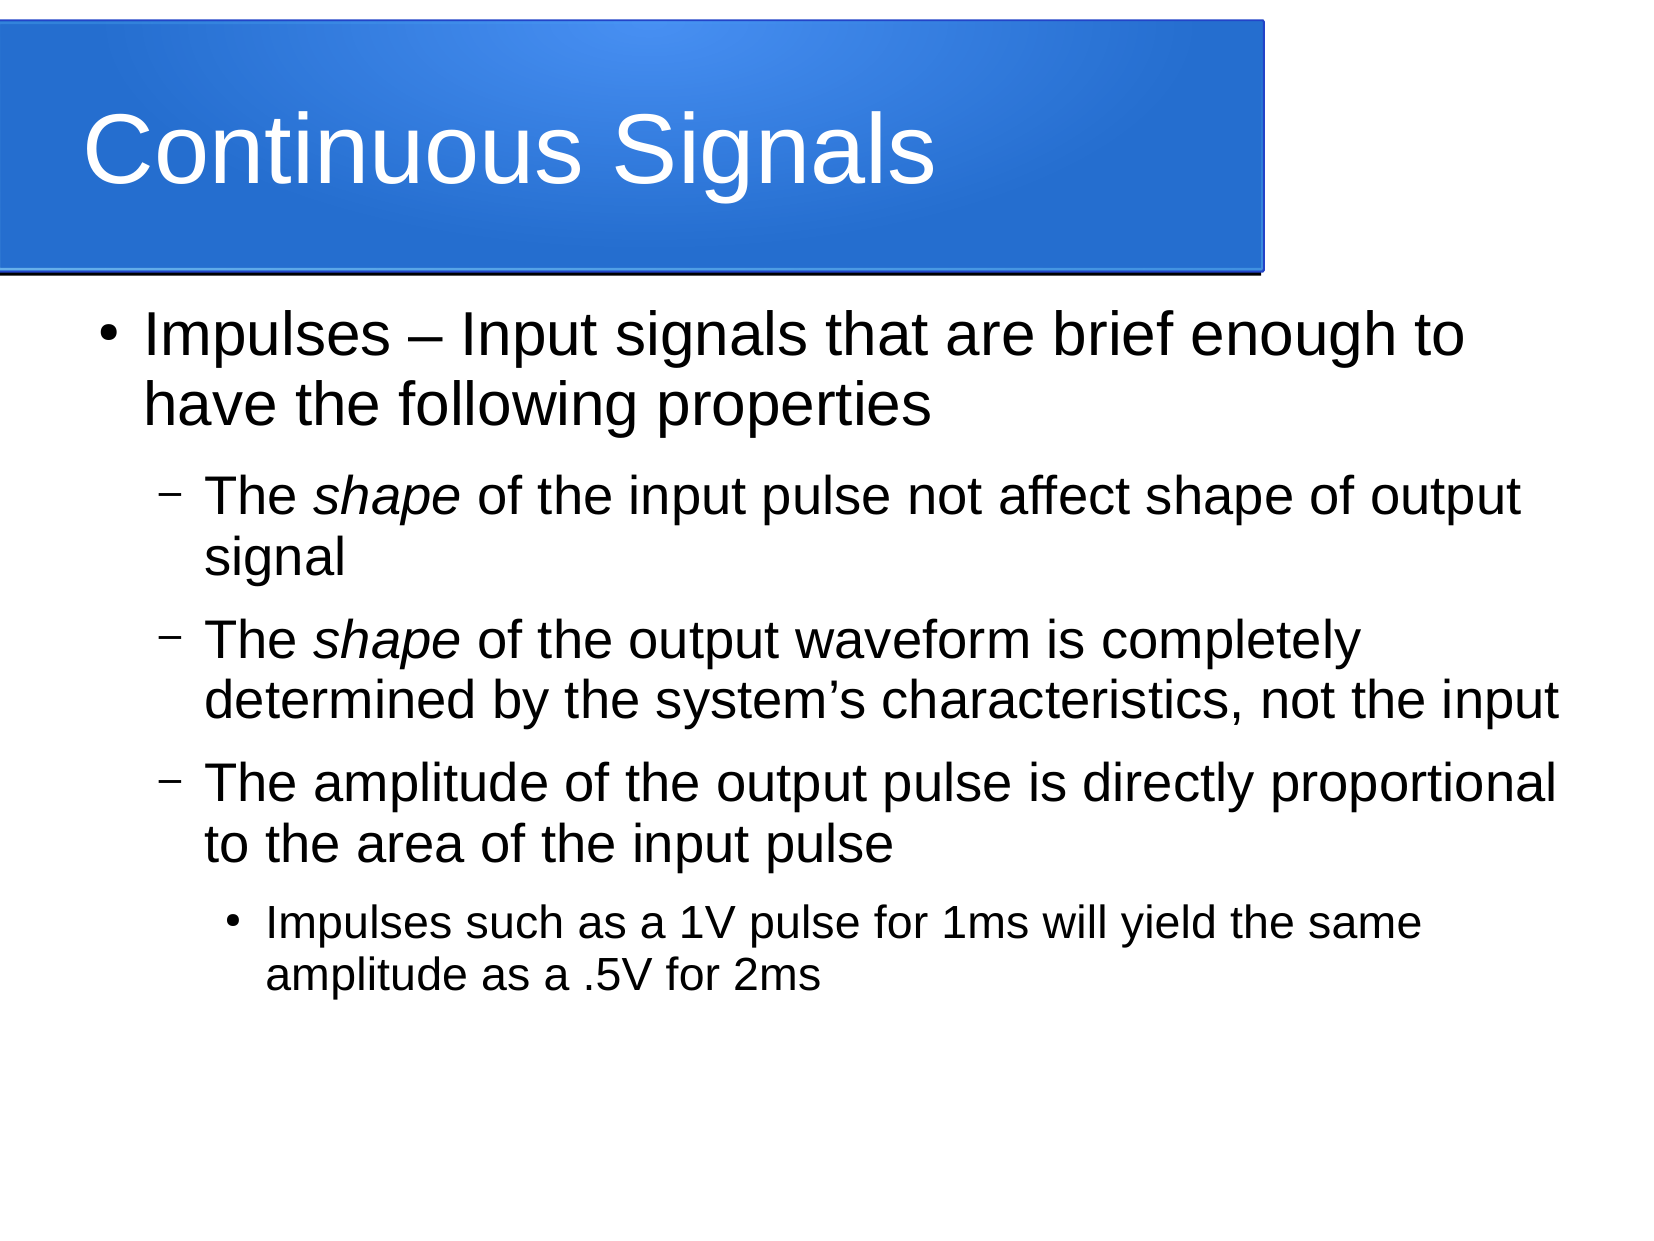

# Continuous Signals
Impulses – Input signals that are brief enough to have the following properties
The shape of the input pulse not affect shape of output signal
The shape of the output waveform is completely determined by the system’s characteristics, not the input
The amplitude of the output pulse is directly proportional to the area of the input pulse
Impulses such as a 1V pulse for 1ms will yield the same amplitude as a .5V for 2ms